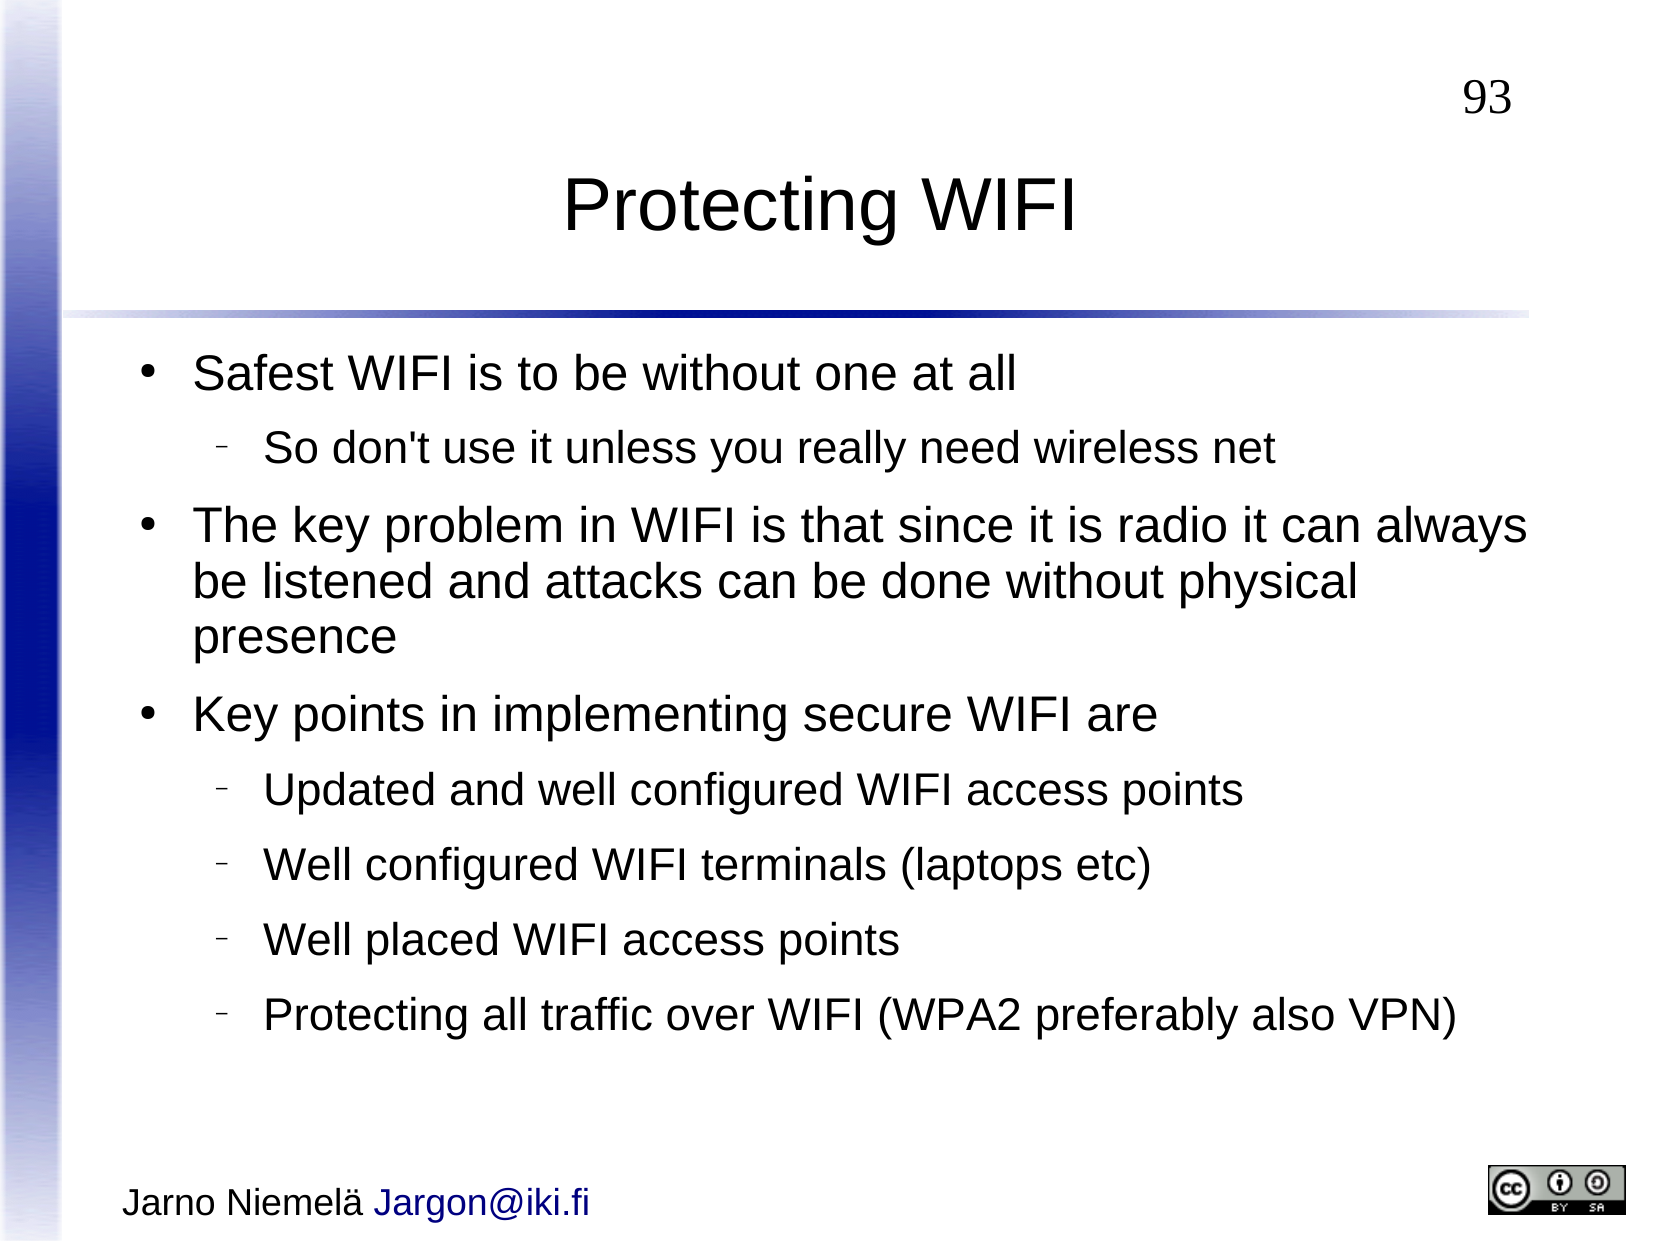

# Protecting WIFI
Safest WIFI is to be without one at all
So don't use it unless you really need wireless net
The key problem in WIFI is that since it is radio it can always be listened and attacks can be done without physical presence
Key points in implementing secure WIFI are
Updated and well configured WIFI access points
Well configured WIFI terminals (laptops etc)
Well placed WIFI access points
Protecting all traffic over WIFI (WPA2 preferably also VPN)